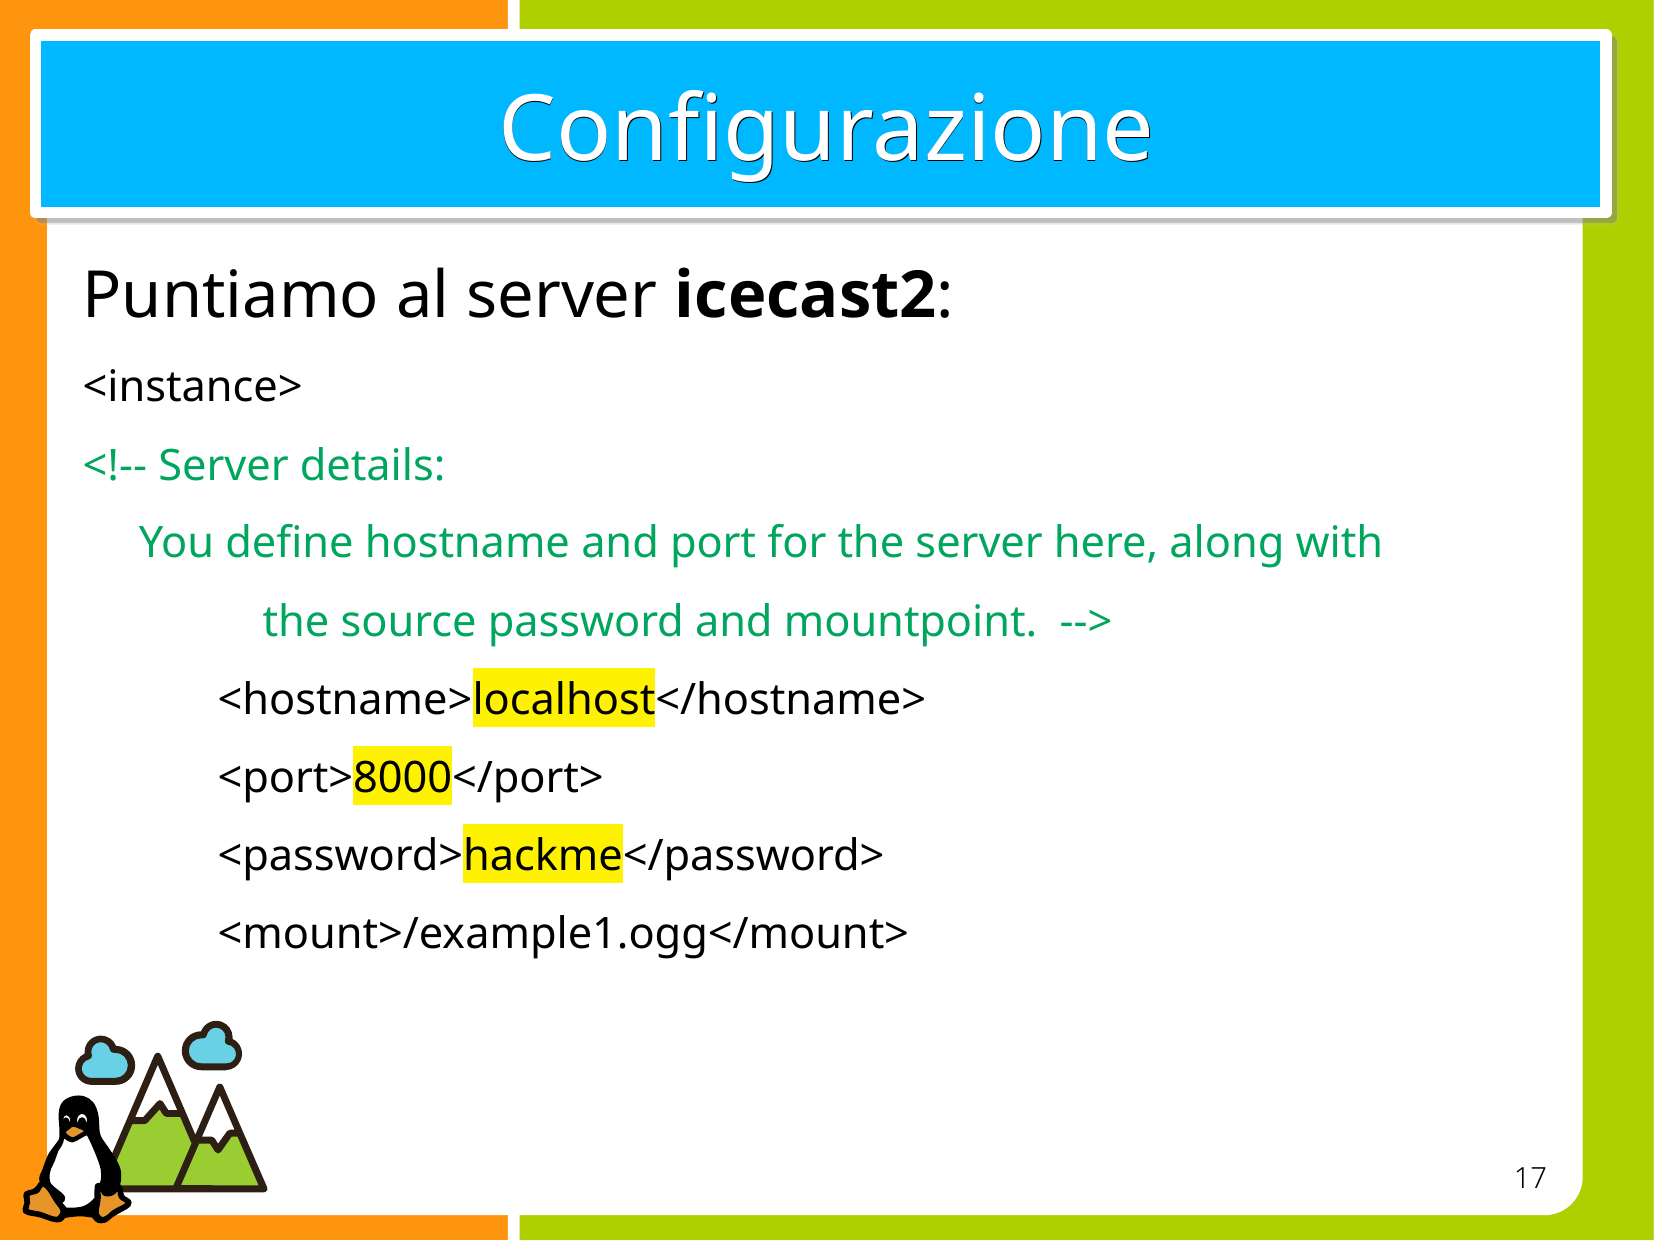

# Configurazione
Puntiamo al server icecast2:
<instance>
<!-- Server details:
 You define hostname and port for the server here, along with
 the source password and mountpoint. -->
 <hostname>localhost</hostname>
 <port>8000</port>
 <password>hackme</password>
 <mount>/example1.ogg</mount>
17